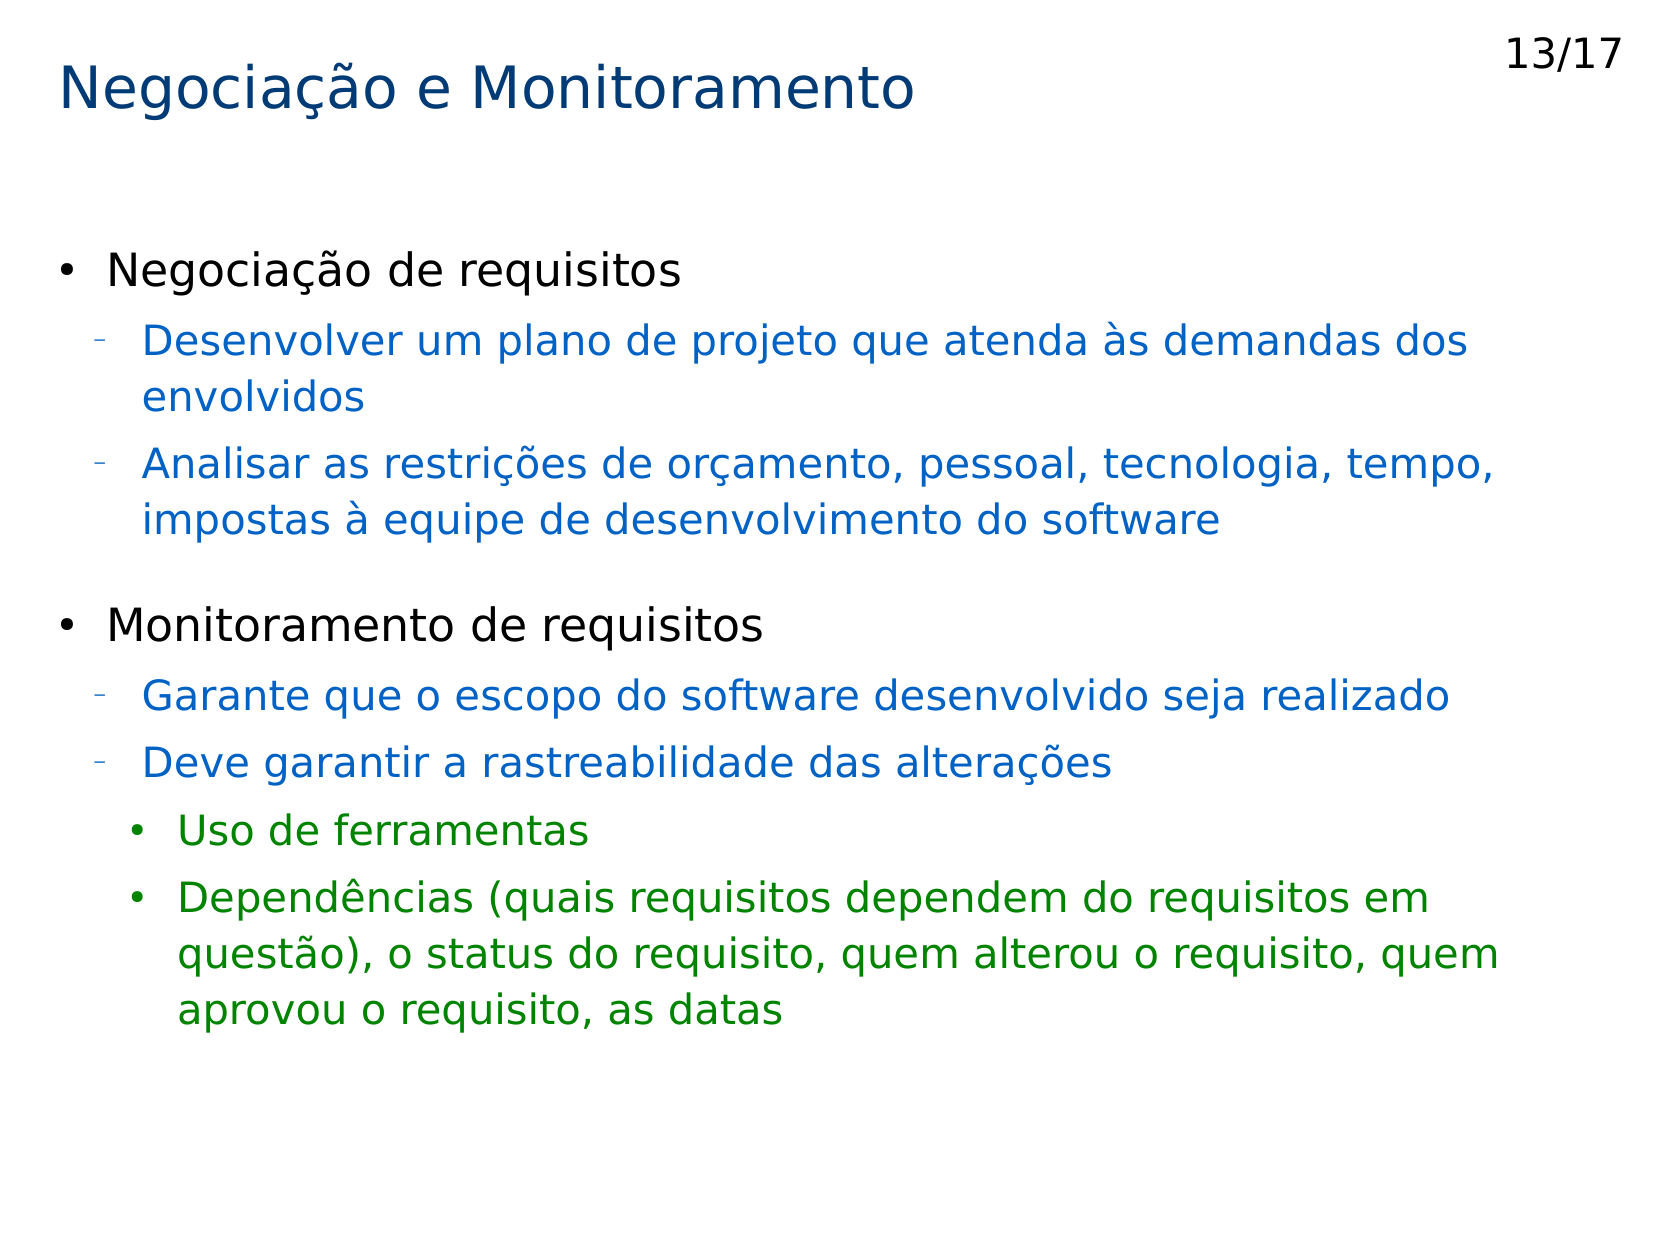

# Negociação e Monitoramento
13
Negociação de requisitos
Desenvolver um plano de projeto que atenda às demandas dos envolvidos
Analisar as restrições de orçamento, pessoal, tecnologia, tempo, impostas à equipe de desenvolvimento do software
Monitoramento de requisitos
Garante que o escopo do software desenvolvido seja realizado
Deve garantir a rastreabilidade das alterações
Uso de ferramentas
Dependências (quais requisitos dependem do requisitos em questão), o status do requisito, quem alterou o requisito, quem aprovou o requisito, as datas